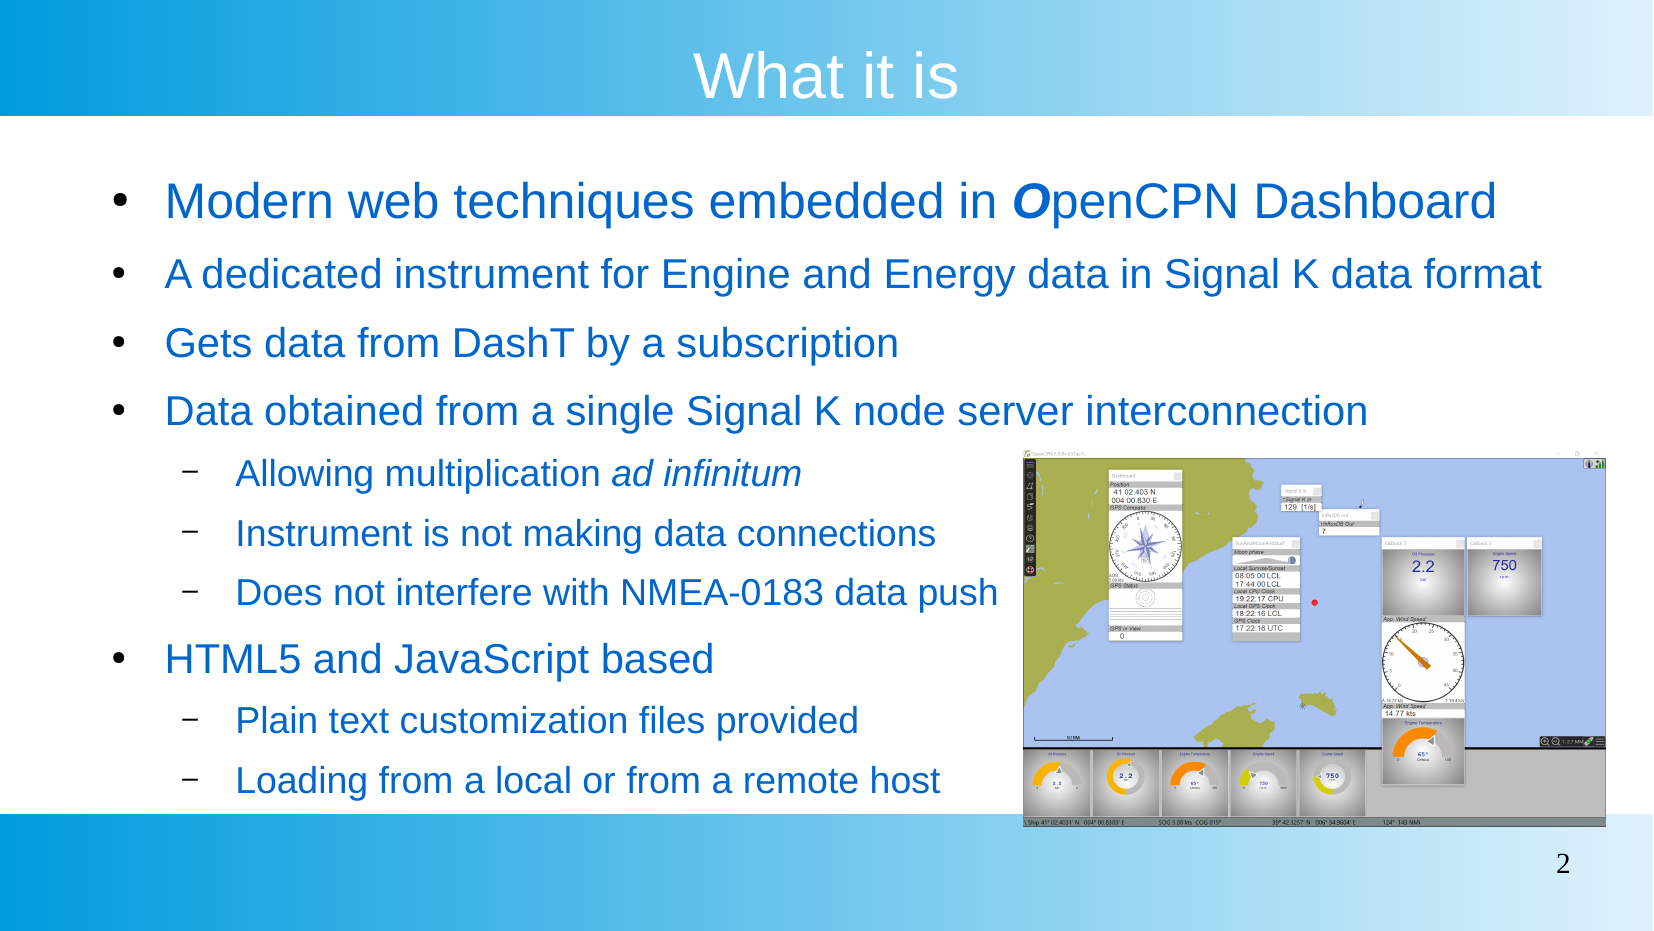

# What it is
Modern web techniques embedded in OpenCPN Dashboard
A dedicated instrument for Engine and Energy data in Signal K data format
Gets data from DashT by a subscription
Data obtained from a single Signal K node server interconnection
Allowing multiplication ad infinitum
Instrument is not making data connections
Does not interfere with NMEA-0183 data push
HTML5 and JavaScript based
Plain text customization files provided
Loading from a local or from a remote host
2